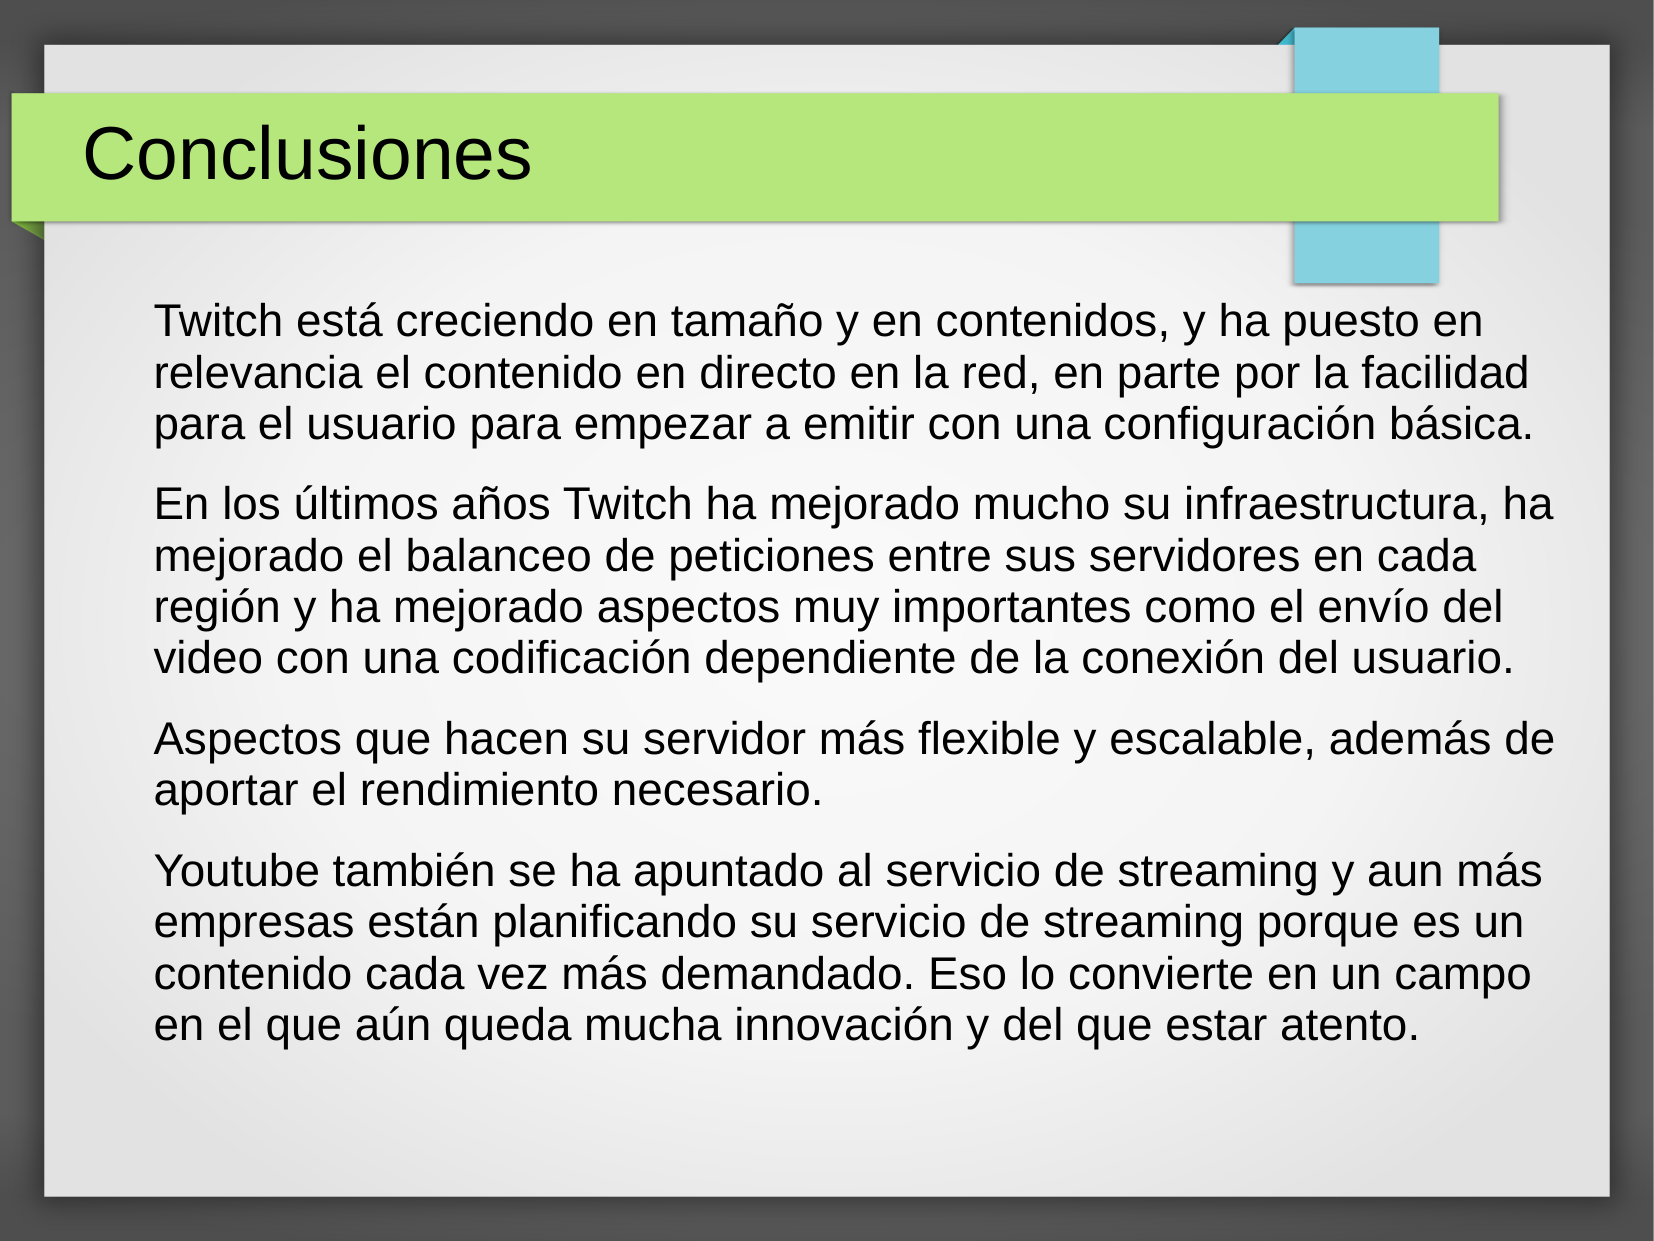

# Conclusiones
Twitch está creciendo en tamaño y en contenidos, y ha puesto en relevancia el contenido en directo en la red, en parte por la facilidad para el usuario para empezar a emitir con una configuración básica.
En los últimos años Twitch ha mejorado mucho su infraestructura, ha mejorado el balanceo de peticiones entre sus servidores en cada región y ha mejorado aspectos muy importantes como el envío del video con una codificación dependiente de la conexión del usuario.
Aspectos que hacen su servidor más flexible y escalable, además de aportar el rendimiento necesario.
Youtube también se ha apuntado al servicio de streaming y aun más empresas están planificando su servicio de streaming porque es un contenido cada vez más demandado. Eso lo convierte en un campo en el que aún queda mucha innovación y del que estar atento.